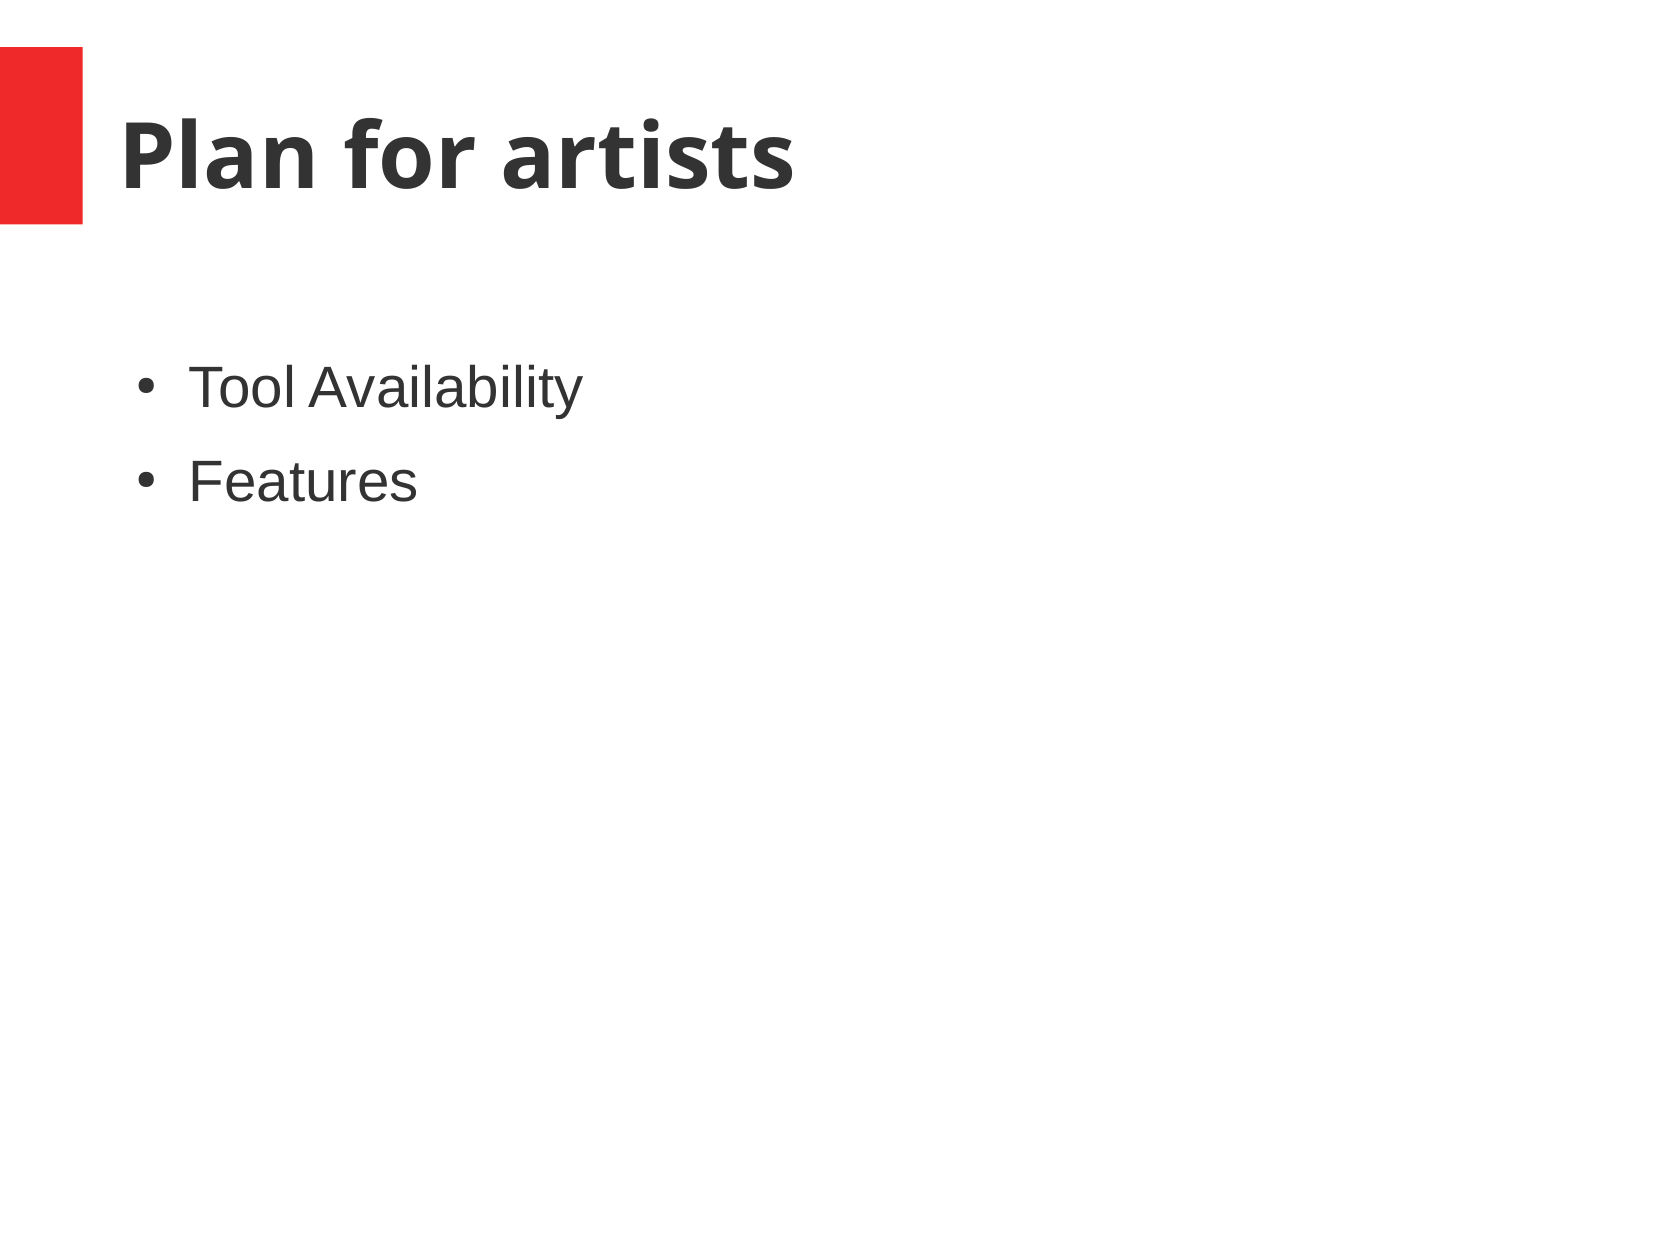

# Plan for artists
Tool Availability
Features